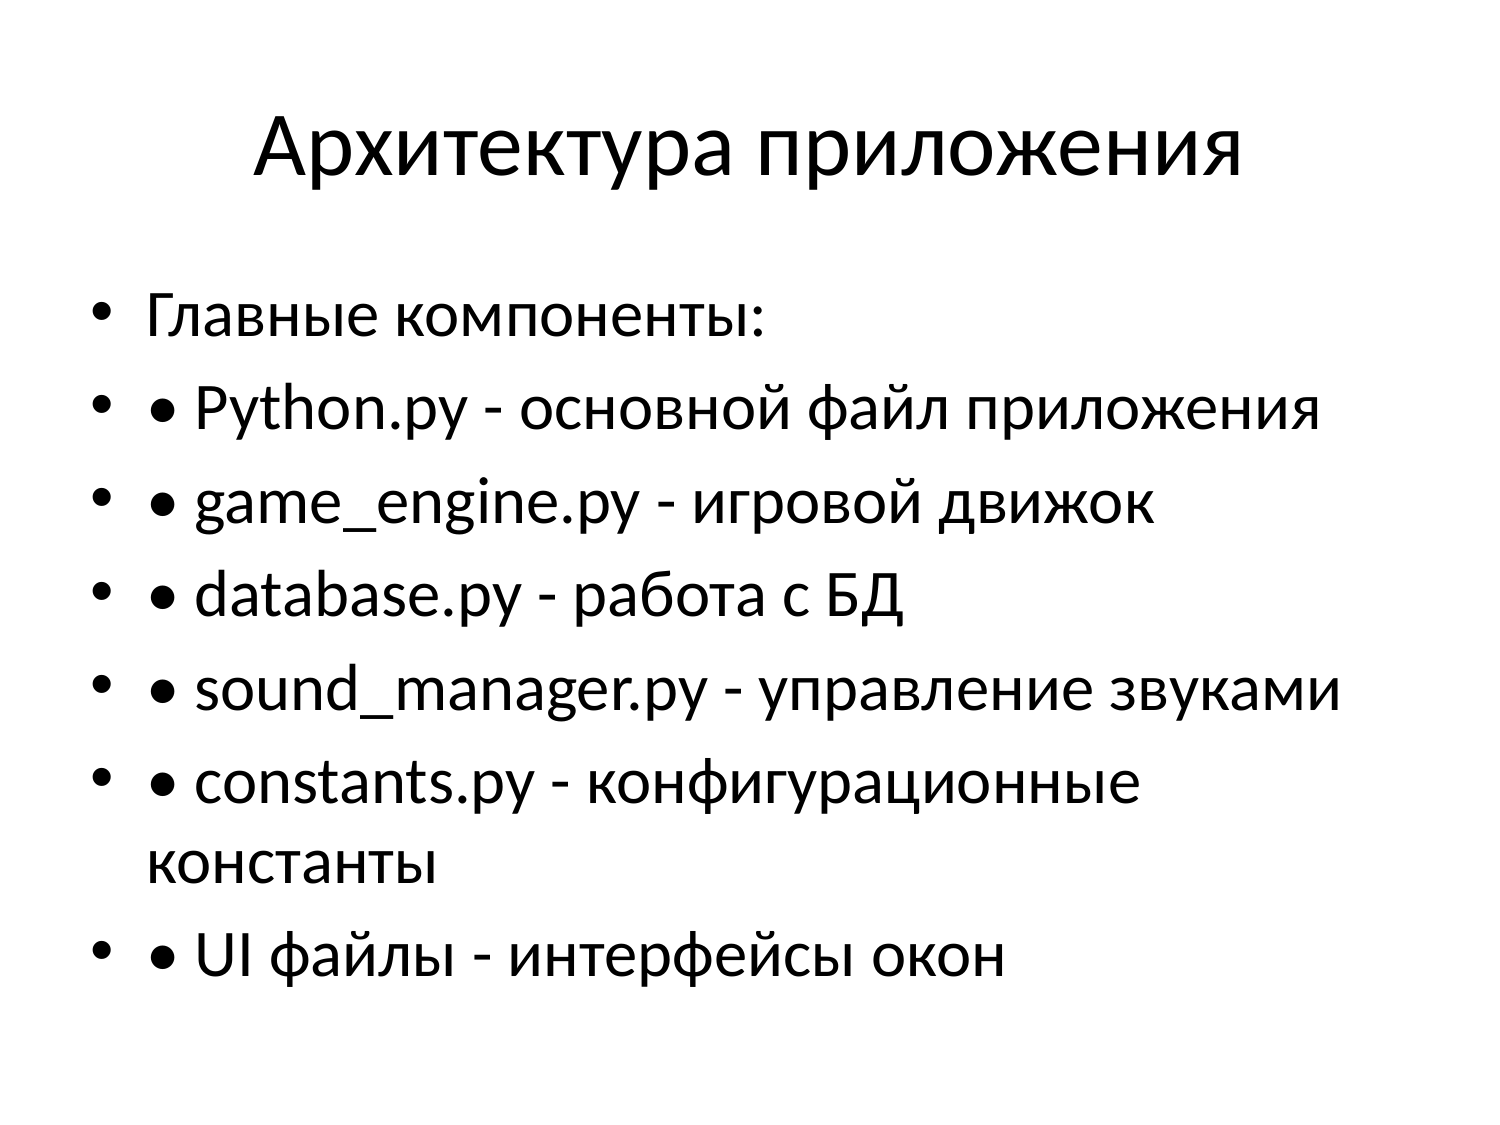

# Архитектура приложения
Главные компоненты:
• Python.py - основной файл приложения
• game_engine.py - игровой движок
• database.py - работа с БД
• sound_manager.py - управление звуками
• constants.py - конфигурационные константы
• UI файлы - интерфейсы окон